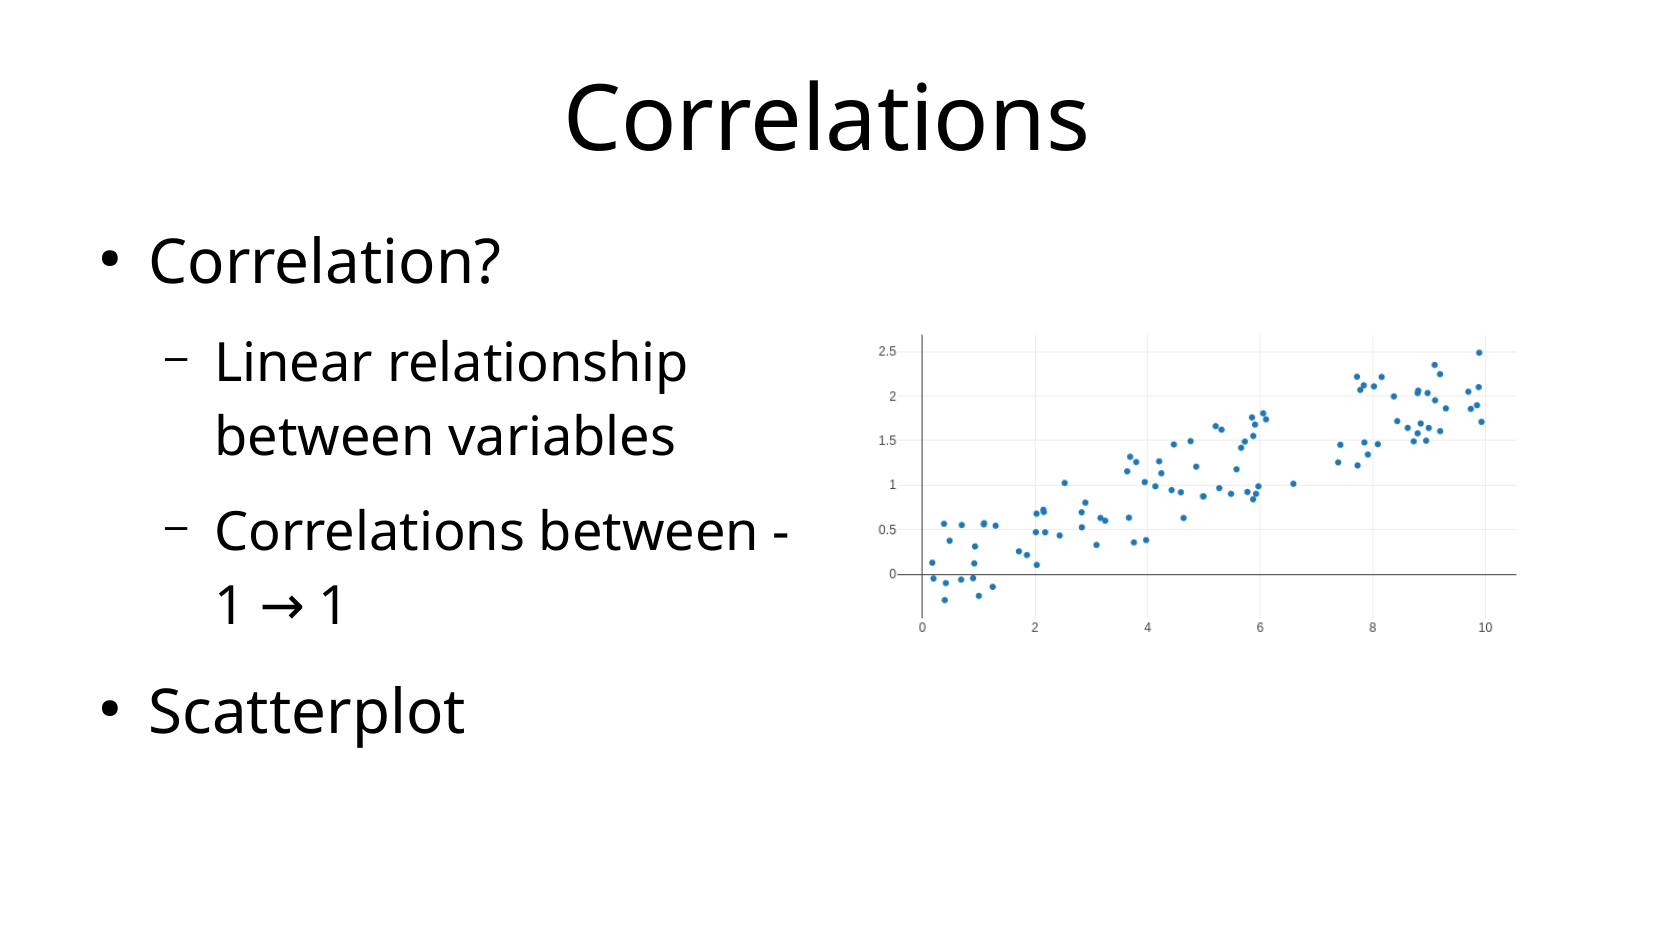

# Correlations
Correlation?
Linear relationship between variables
Correlations between -1 → 1
Scatterplot